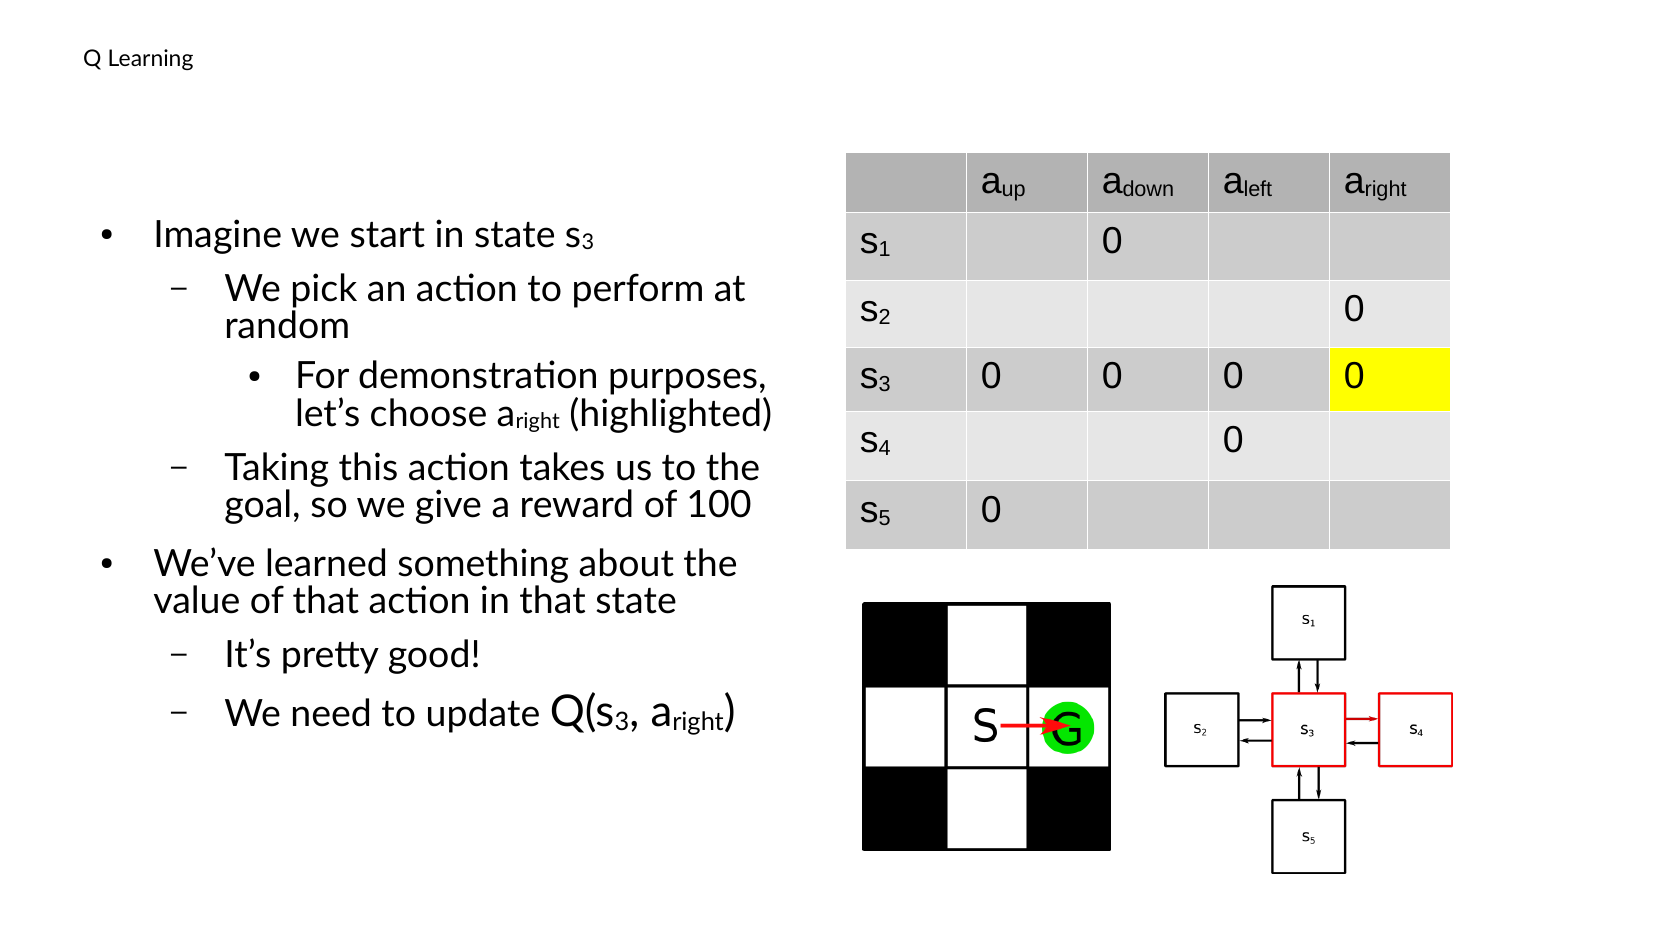

# Q Learning
| | aup | adown | aleft | aright |
| --- | --- | --- | --- | --- |
| s1 | | 0 | | |
| s2 | | | | 0 |
| s3 | 0 | 0 | 0 | 0 |
| s4 | | | 0 | |
| s5 | 0 | | | |
Imagine we start in state s3
We pick an action to perform at random
For demonstration purposes, let’s choose aright (highlighted)
Taking this action takes us to the goal, so we give a reward of 100
We’ve learned something about the value of that action in that state
It’s pretty good!
We need to update Q(s3, aright)